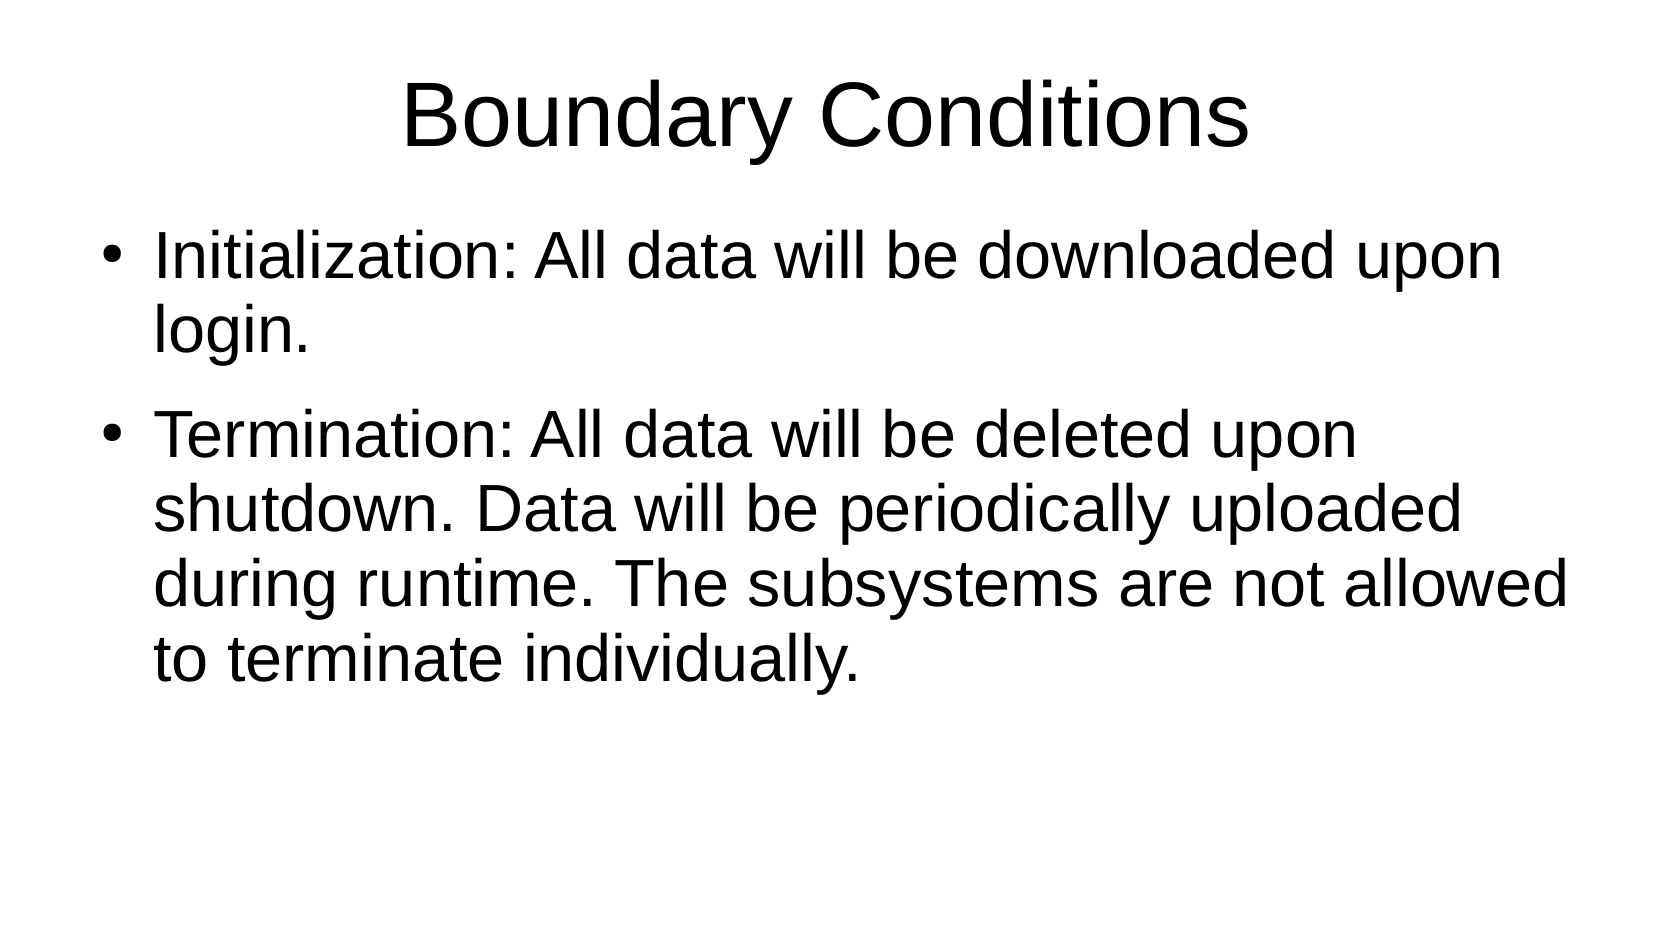

# Boundary Conditions
Initialization: All data will be downloaded upon login.
Termination: All data will be deleted upon shutdown. Data will be periodically uploaded during runtime. The subsystems are not allowed to terminate individually.